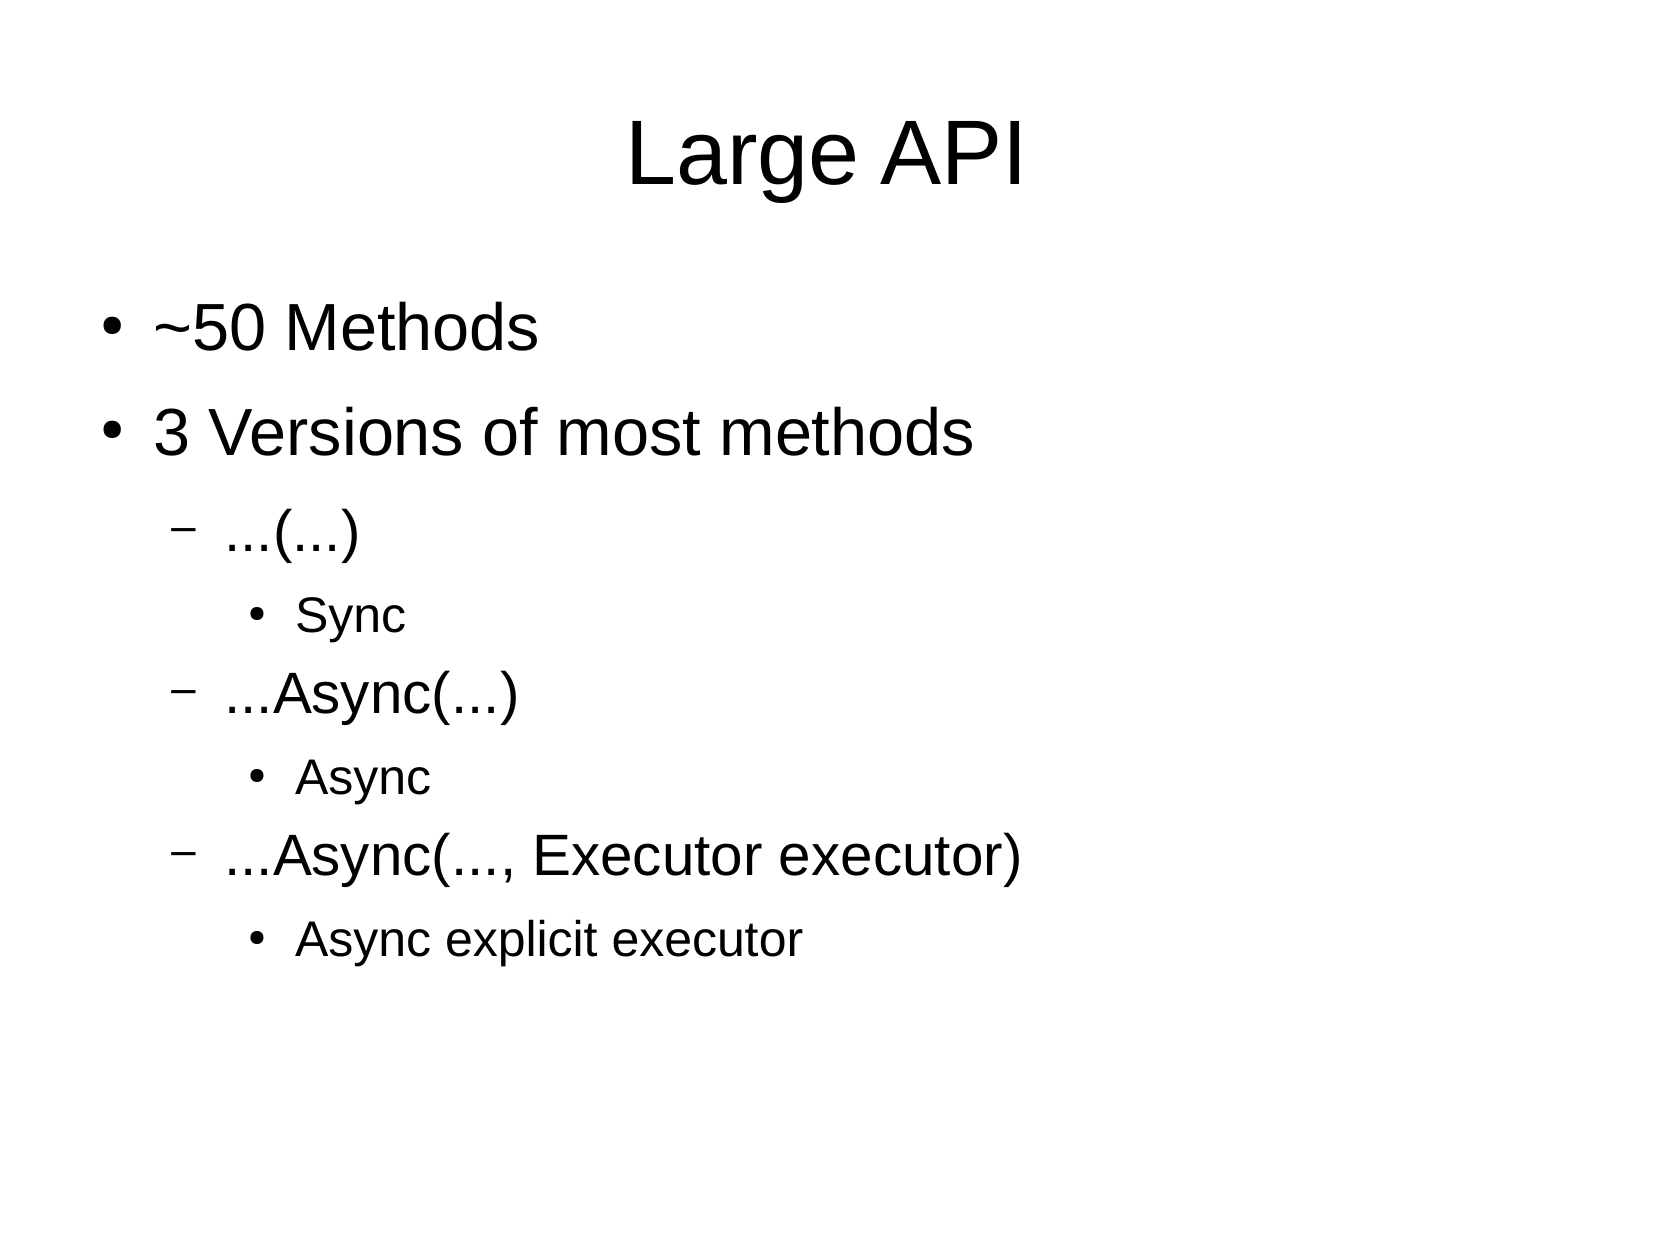

# Large API
~50 Methods
3 Versions of most methods
...(...)
Sync
...Async(...)
Async
...Async(..., Executor executor)
Async explicit executor